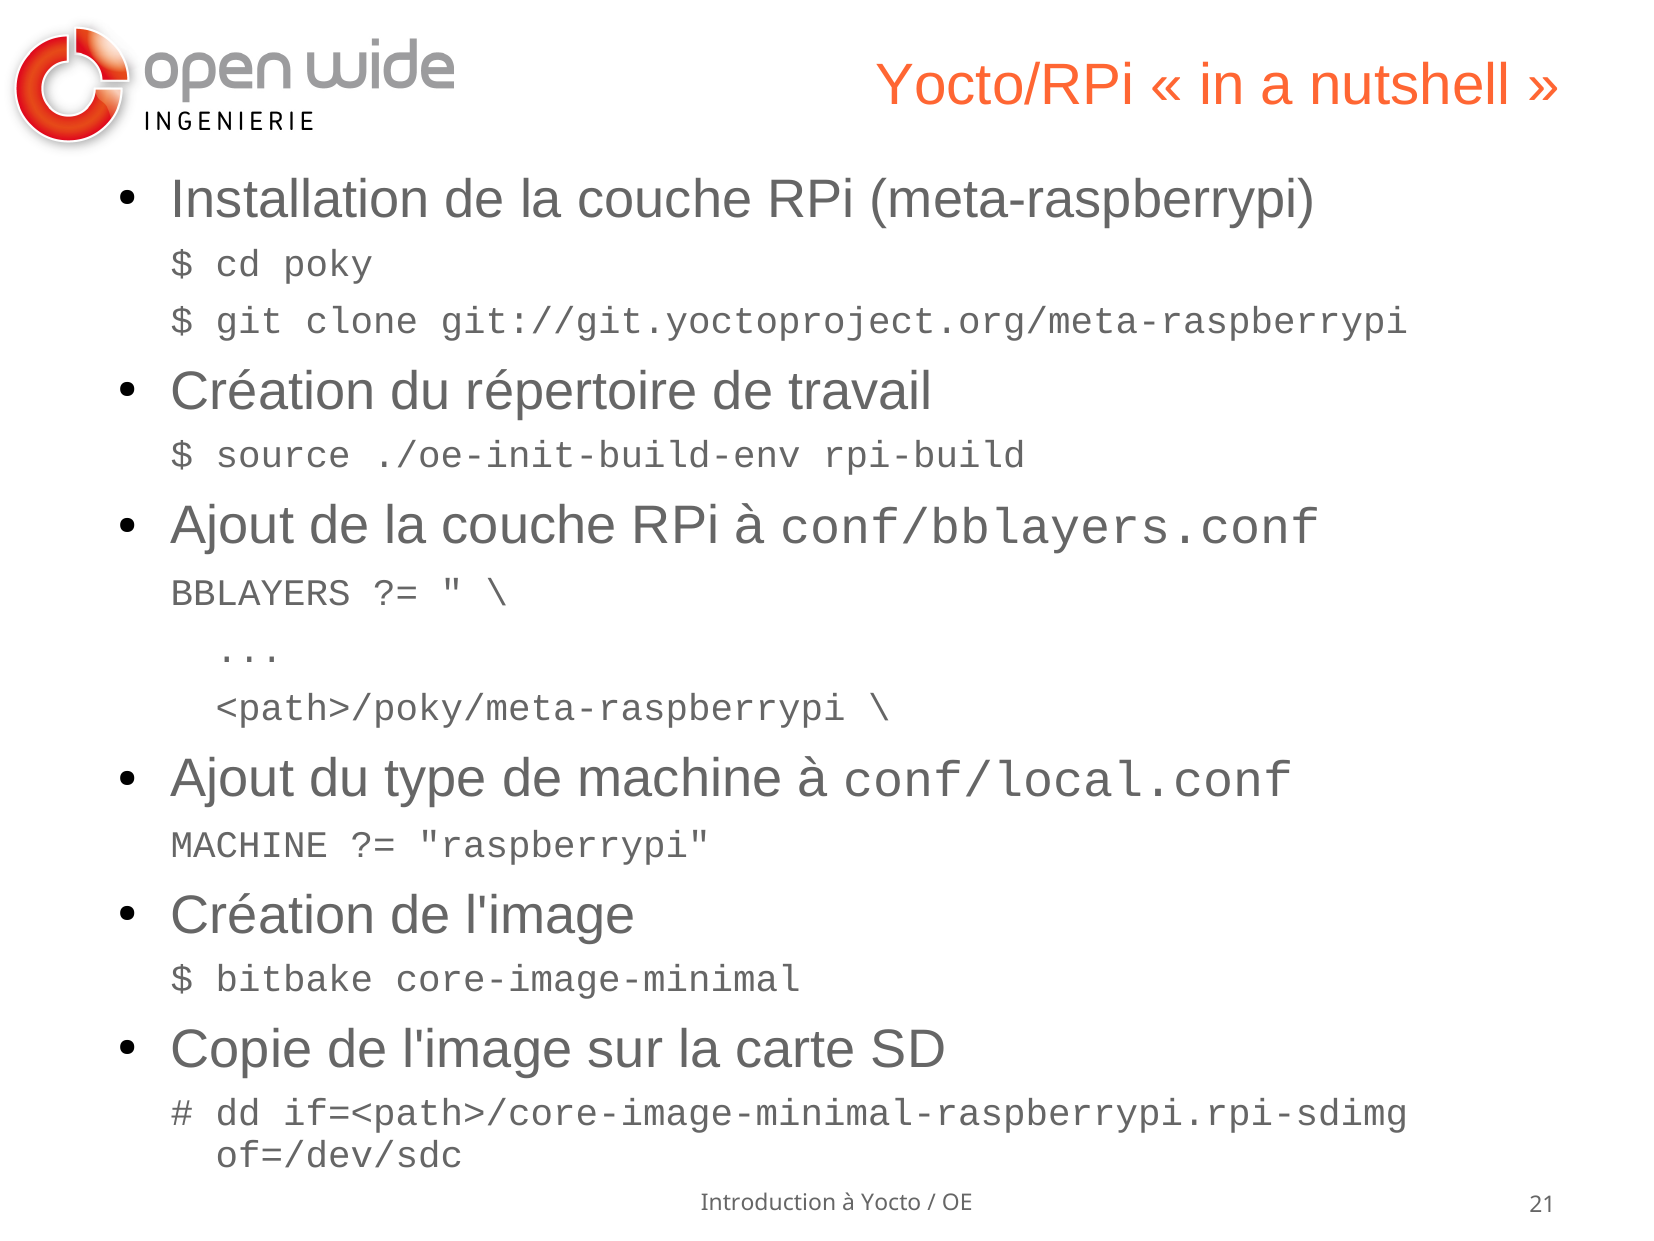

# Yocto/RPi « in a nutshell »
Installation de la couche RPi (meta-raspberrypi)
$ cd poky
$ git clone git://git.yoctoproject.org/meta-raspberrypi
Création du répertoire de travail
$ source ./oe-init-build-env rpi-build
Ajout de la couche RPi à conf/bblayers.conf
BBLAYERS ?= " \
 ...
 <path>/poky/meta-raspberrypi \
Ajout du type de machine à conf/local.conf
MACHINE ?= "raspberrypi"
Création de l'image
$ bitbake core-image-minimal
Copie de l'image sur la carte SD
# dd if=<path>/core-image-minimal-raspberrypi.rpi-sdimg of=/dev/sdc